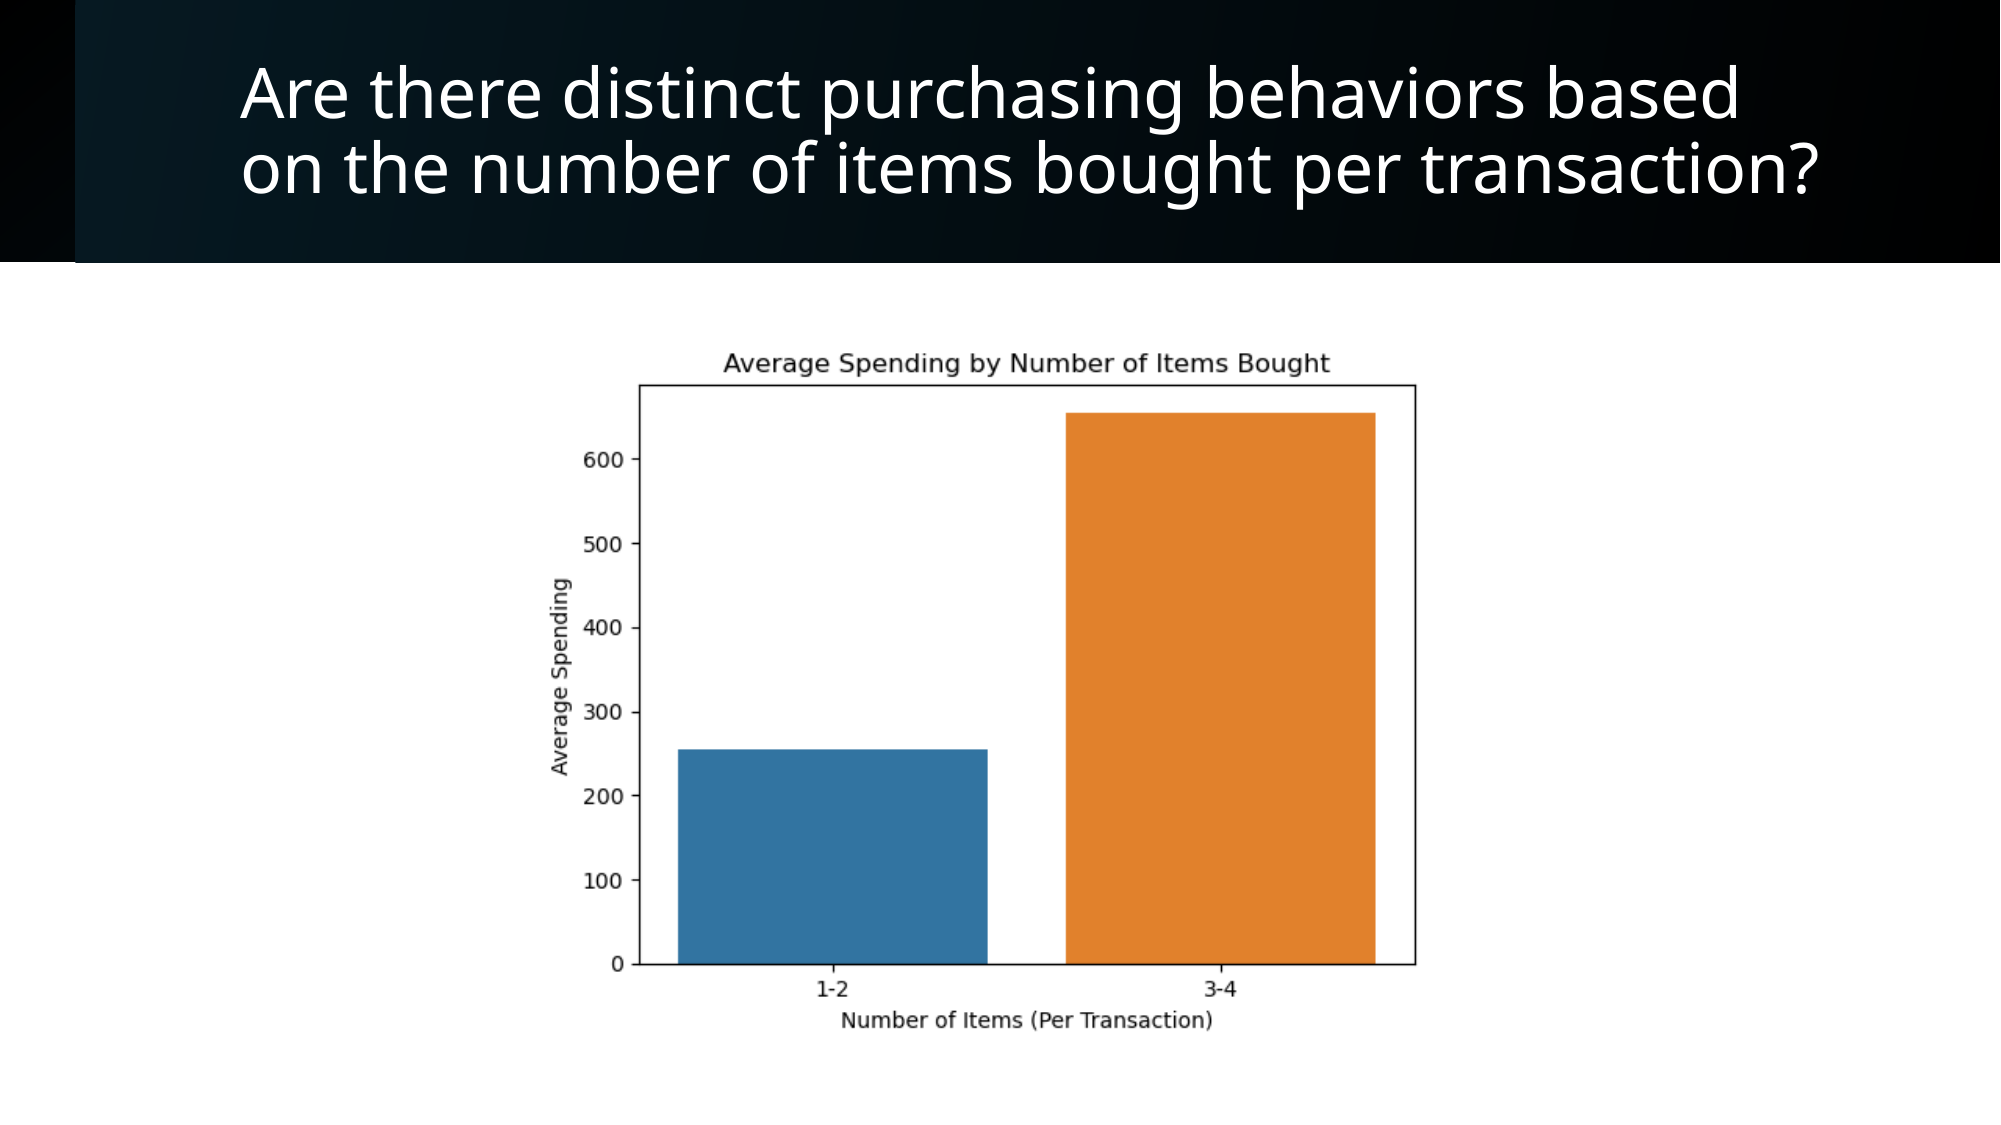

# Are there distinct purchasing behaviors based on the number of items bought per transaction?